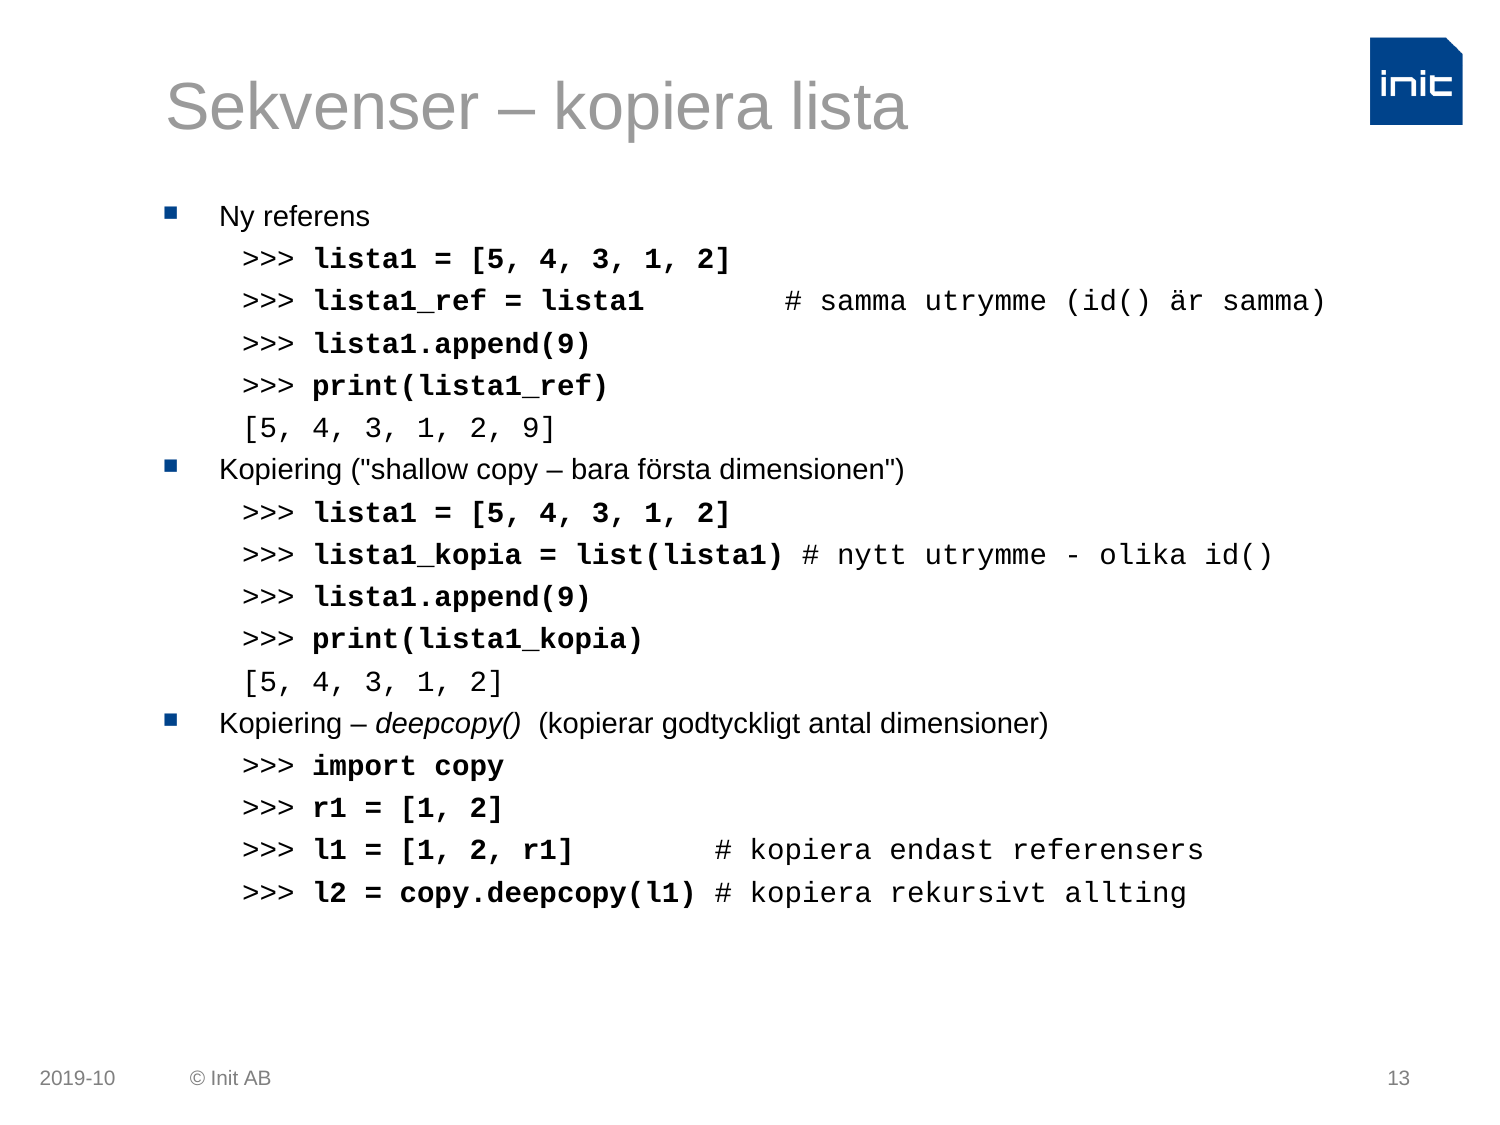

Sekvenser – kopiera lista
Ny referens
>>> lista1 = [5, 4, 3, 1, 2]
>>> lista1_ref = lista1 # samma utrymme (id() är samma)
>>> lista1.append(9)
>>> print(lista1_ref)
[5, 4, 3, 1, 2, 9]
Kopiering ("shallow copy – bara första dimensionen")
>>> lista1 = [5, 4, 3, 1, 2]
>>> lista1_kopia = list(lista1) # nytt utrymme - olika id()
>>> lista1.append(9)
>>> print(lista1_kopia)
[5, 4, 3, 1, 2]
Kopiering – deepcopy() (kopierar godtyckligt antal dimensioner)
>>> import copy
>>> r1 = [1, 2]
>>> l1 = [1, 2, r1] # kopiera endast referensers
>>> l2 = copy.deepcopy(l1) # kopiera rekursivt allting
2019-10
© Init AB